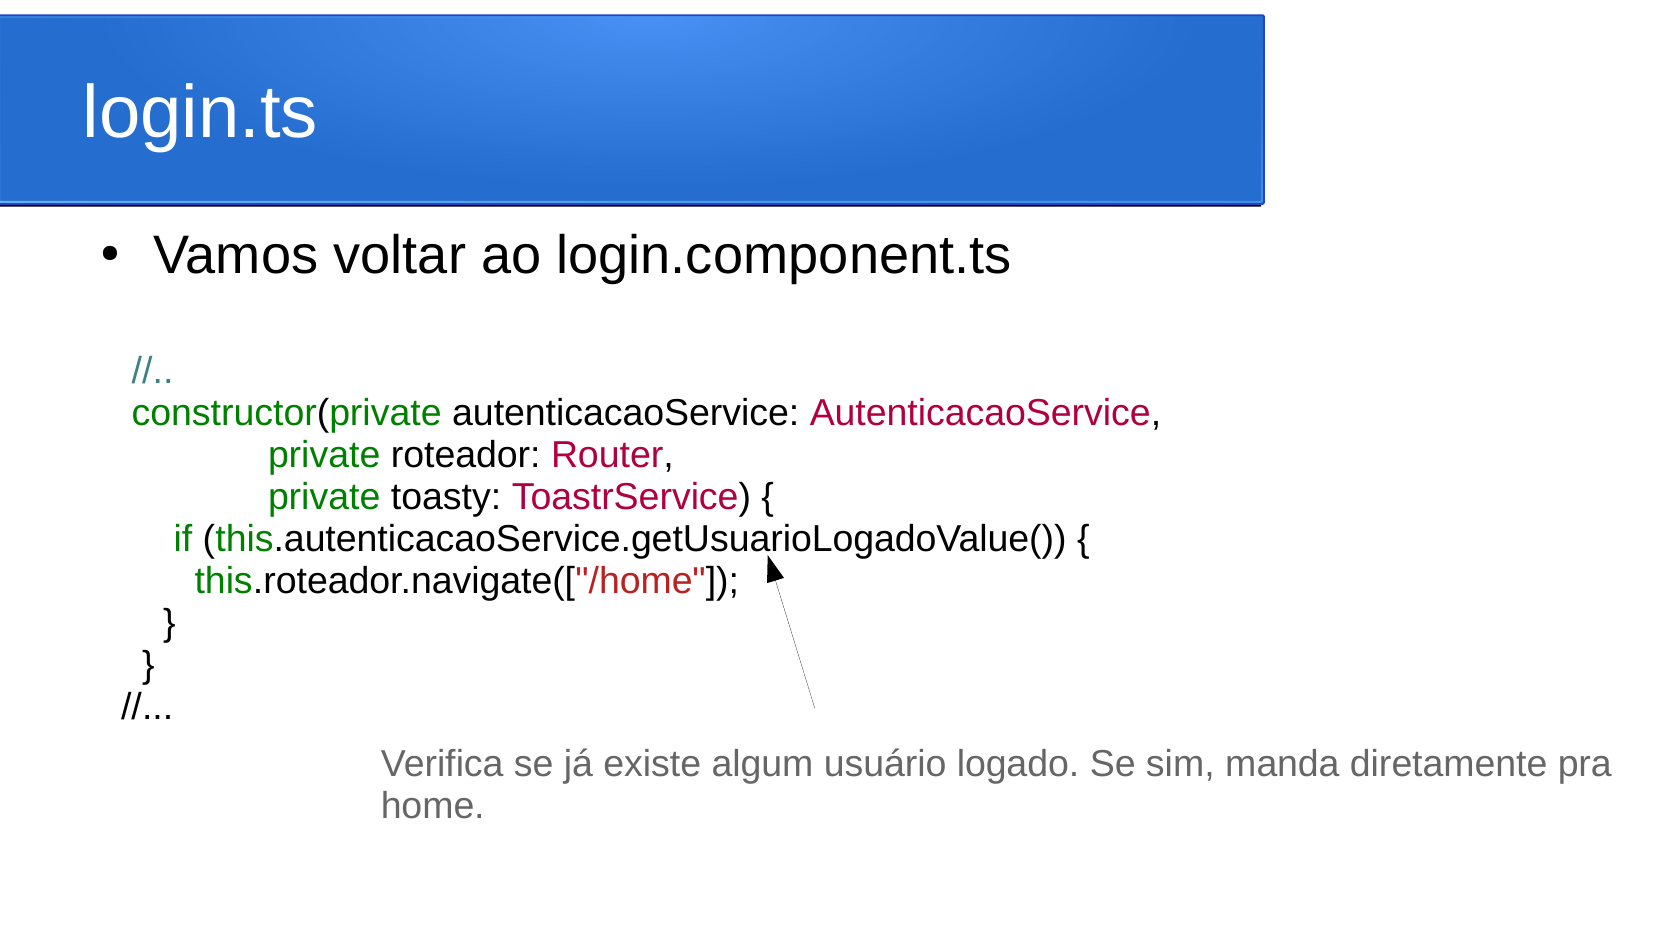

# login.ts
Vamos voltar ao login.component.ts
 //..
 constructor(private autenticacaoService: AutenticacaoService,
 private roteador: Router,
 private toasty: ToastrService) {
 if (this.autenticacaoService.getUsuarioLogadoValue()) {
 this.roteador.navigate(["/home"]);
 }
 }
//...
Verifica se já existe algum usuário logado. Se sim, manda diretamente pra
home.